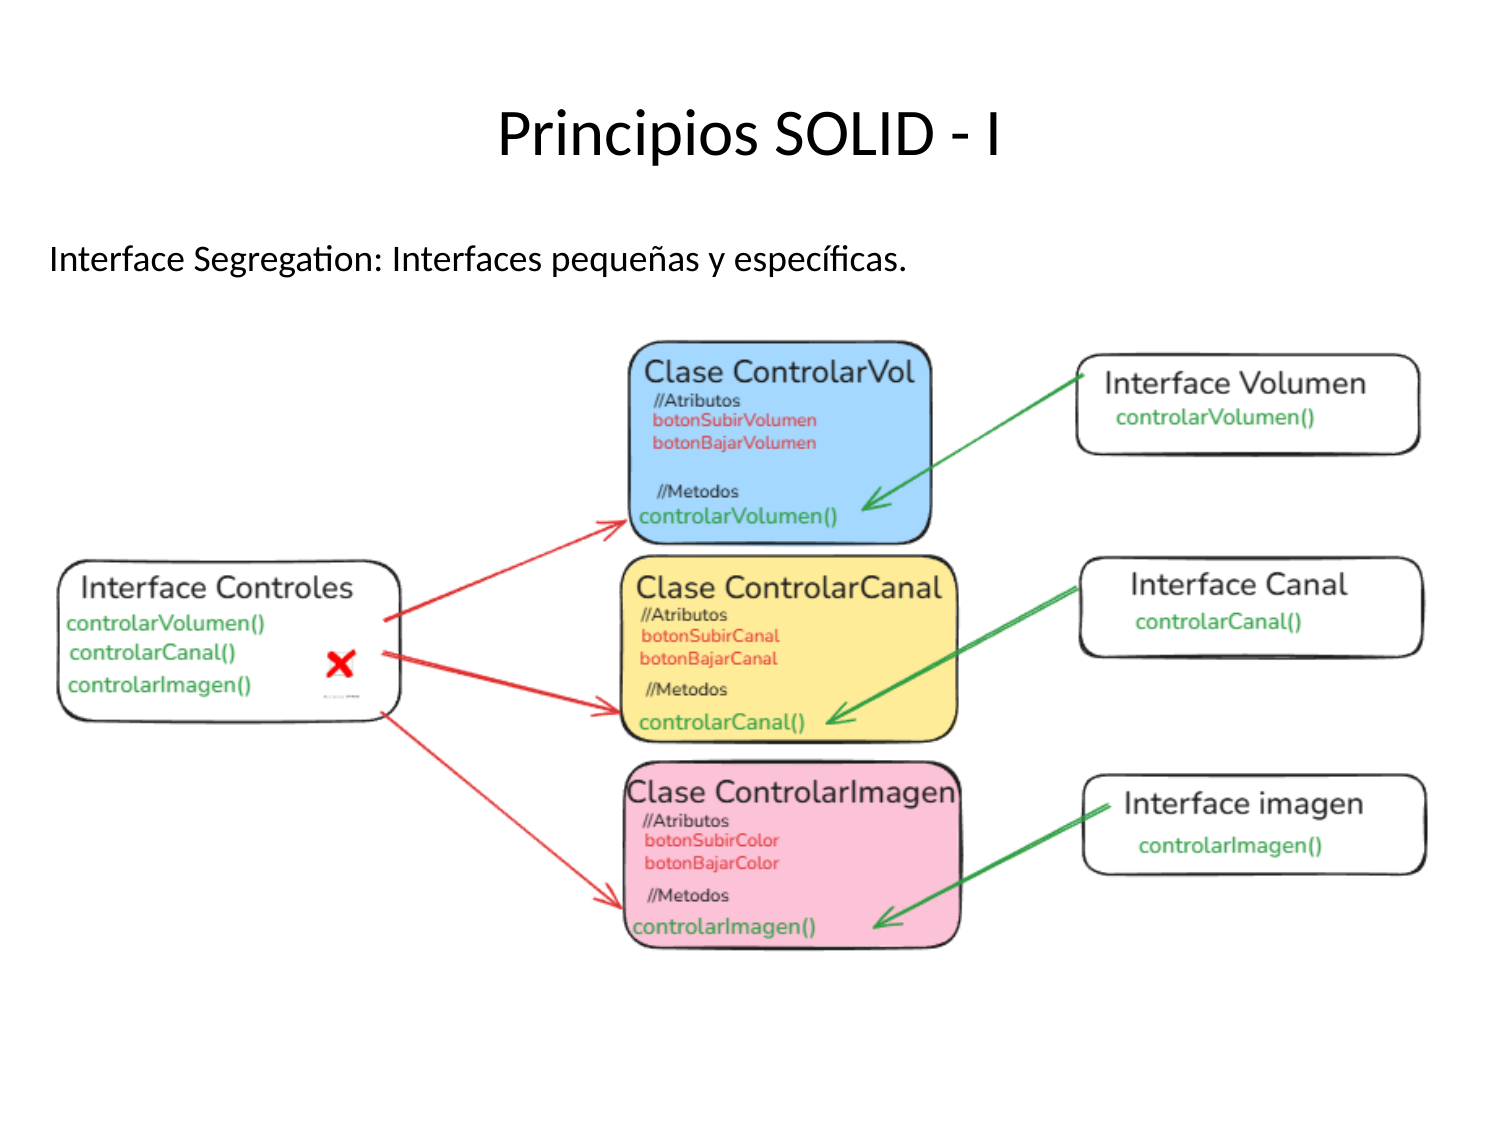

# Principios SOLID - I
Interface Segregation: Interfaces pequeñas y específicas.